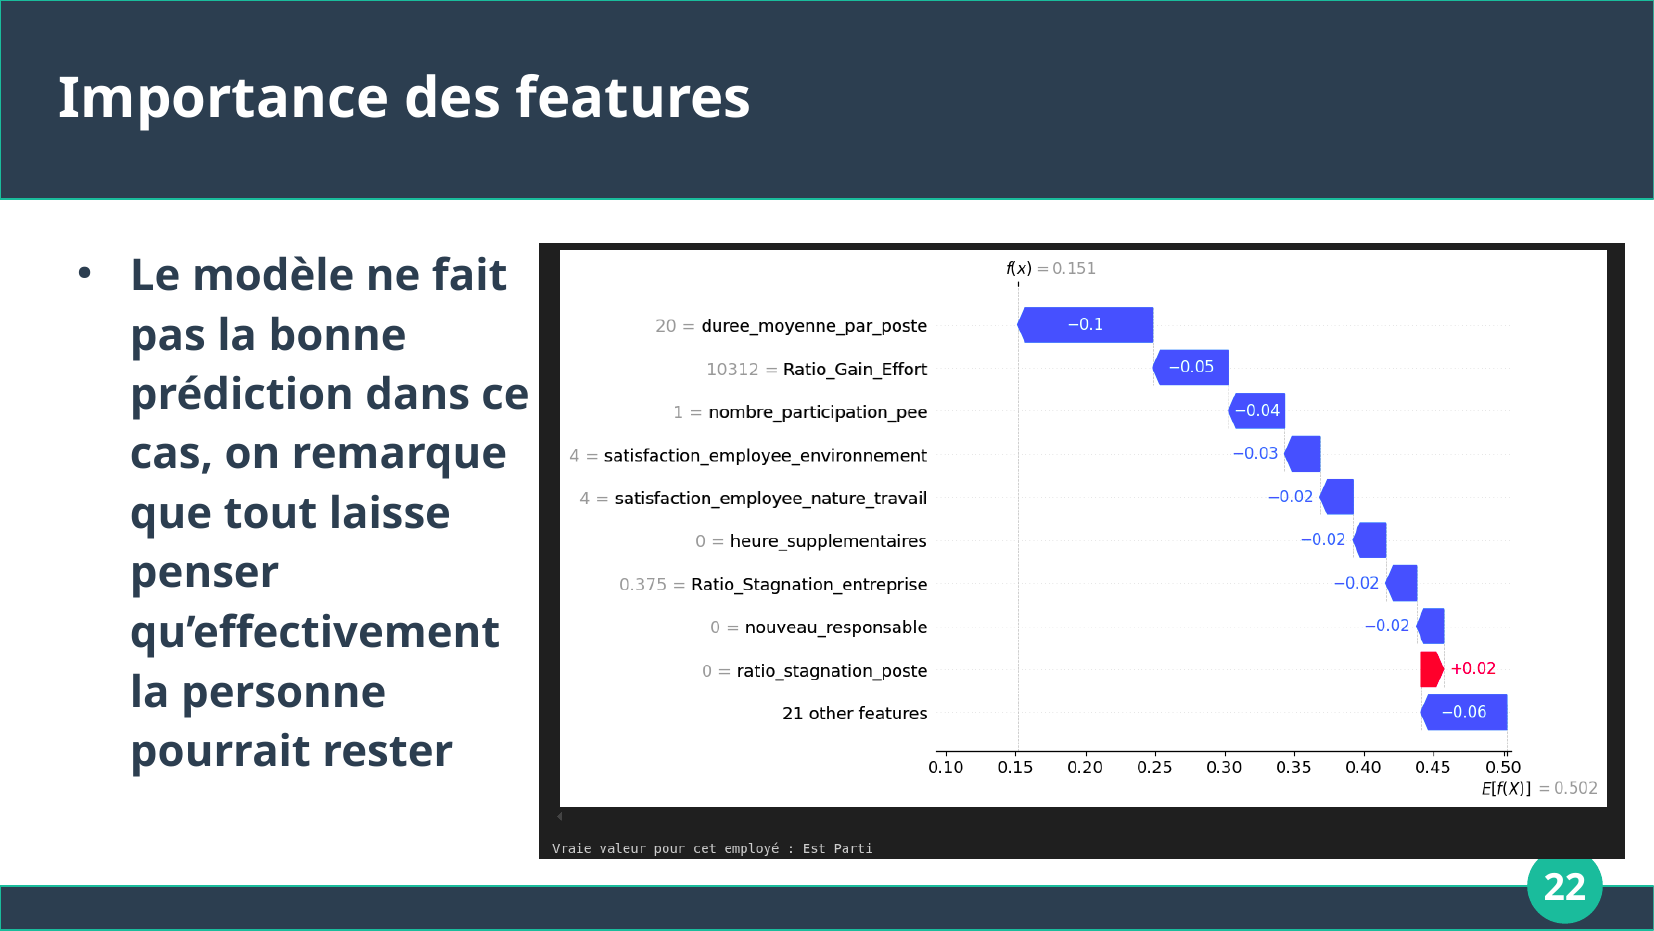

# Importance des features
Le modèle ne fait pas la bonne prédiction dans ce cas, on remarque que tout laisse penser qu’effectivement la personne pourrait rester
22